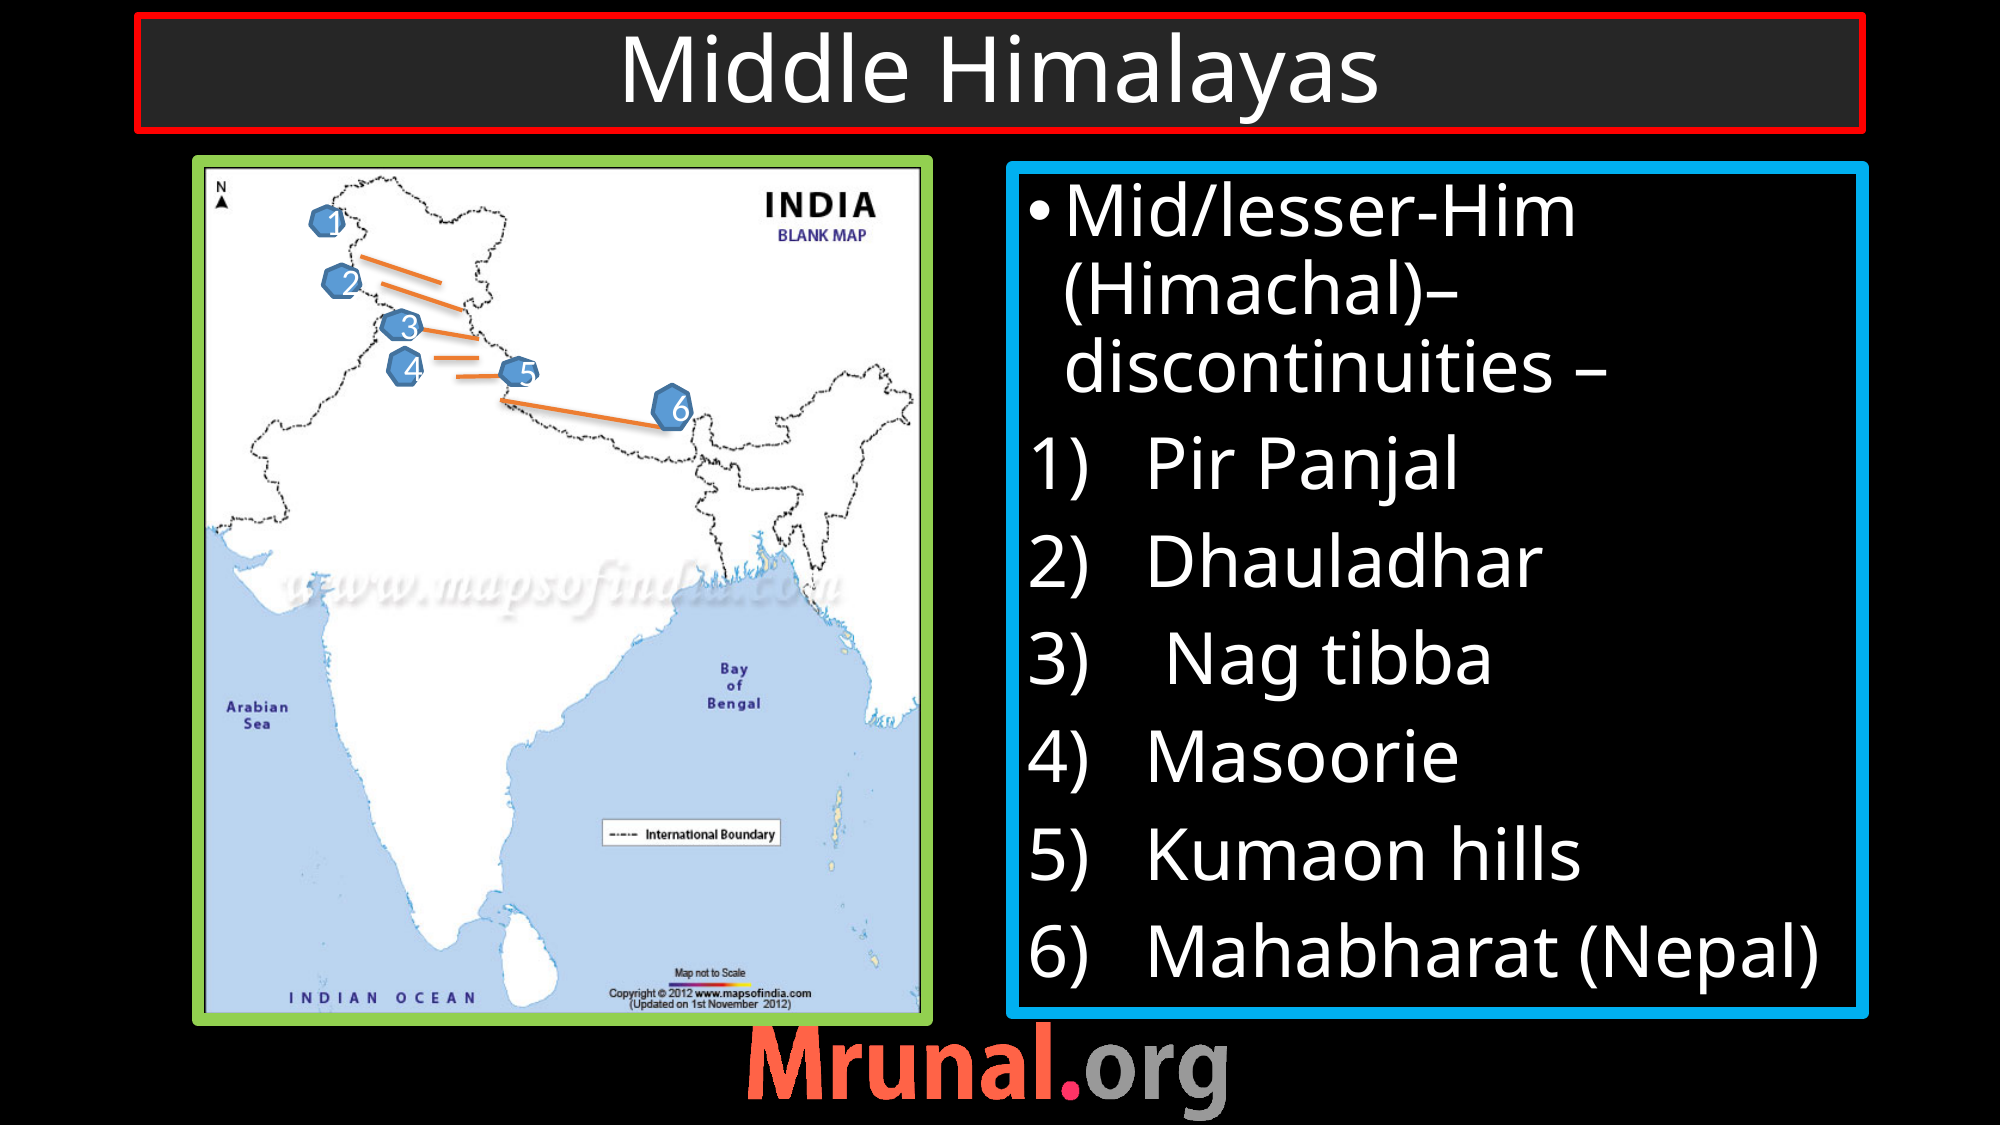

Middle Himalayas
# Mid/lesser-Him (Himachal)– discontinuities –
Pir Panjal
Dhauladhar
 Nag tibba
Masoorie
Kumaon hills
Mahabharat (Nepal)
1
2
3
4
5
6